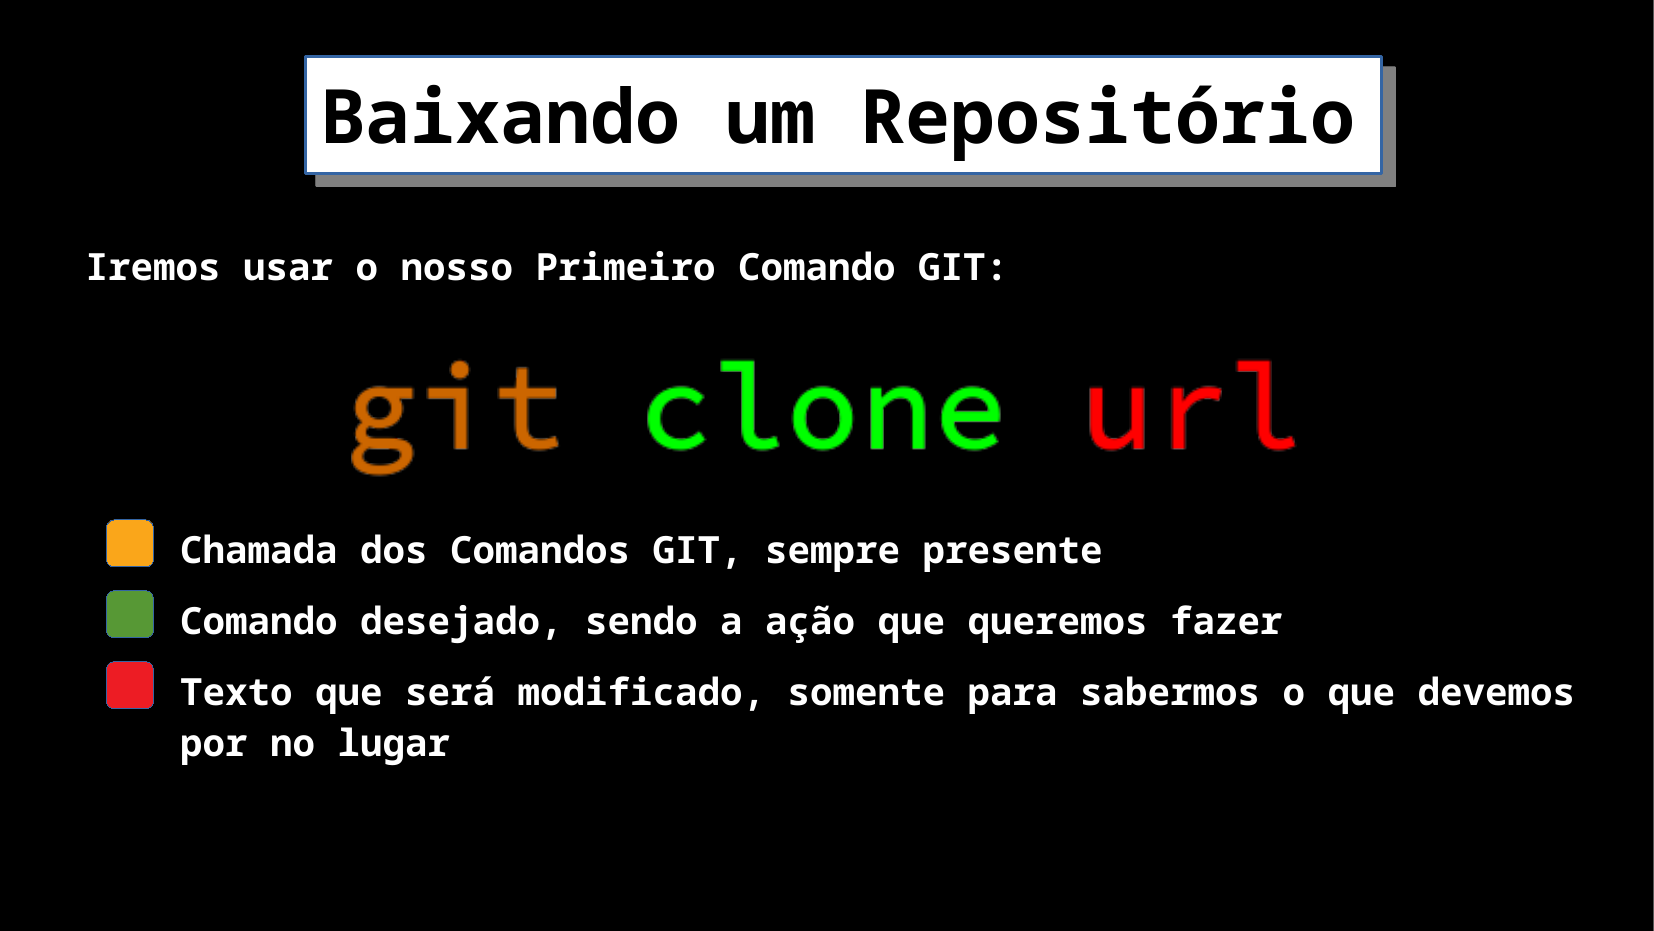

Baixando um Repositório
Iremos usar o nosso Primeiro Comando GIT:
Chamada dos Comandos GIT, sempre presente
Comando desejado, sendo a ação que queremos fazer
Texto que será modificado, somente para sabermos o que devemos
por no lugar